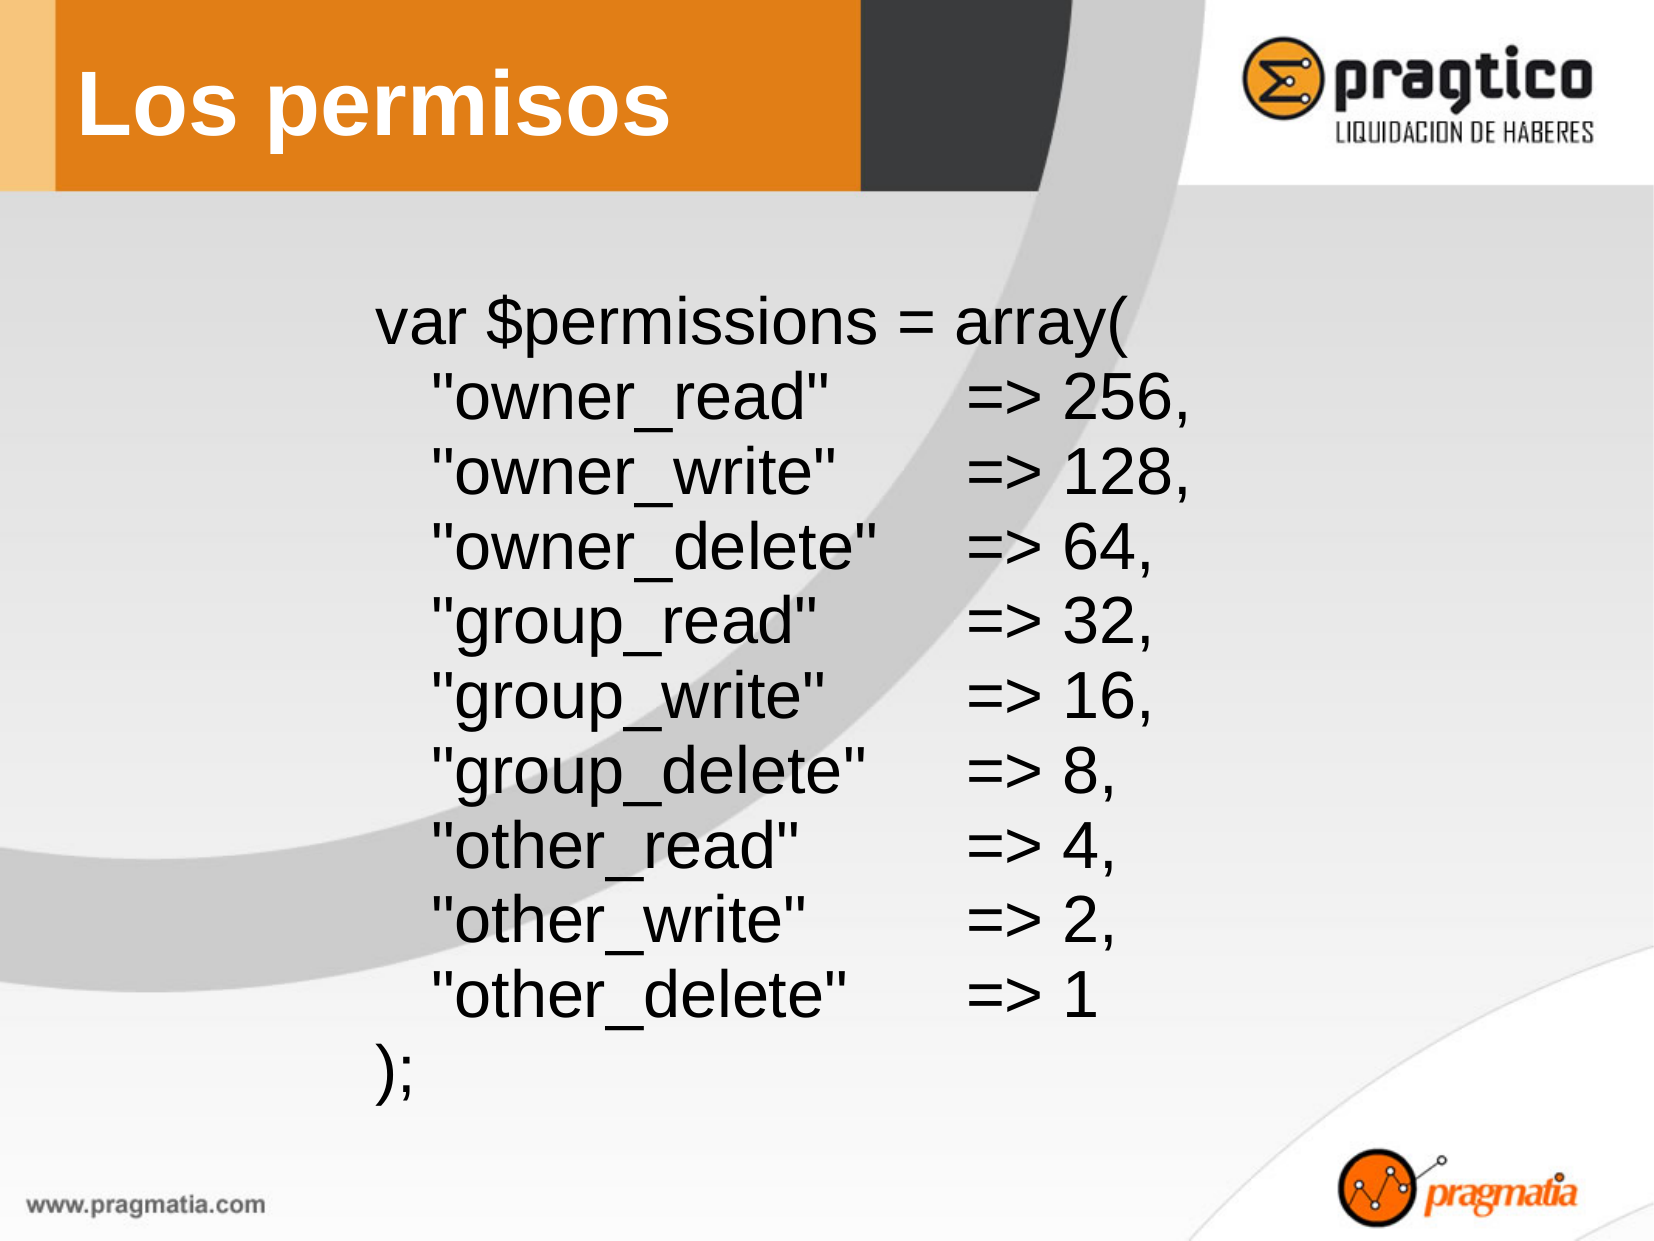

# Los permisos
var $permissions = array(
 "owner_read" 		=> 256,
 "owner_write" 		=> 128,
 "owner_delete" 	=> 64,
 "group_read" 		=> 32,
 "group_write" 		=> 16,
 "group_delete" 		=> 8,
 "other_read" 		=> 4,
 "other_write" 		=> 2,
 "other_delete" 		=> 1
);